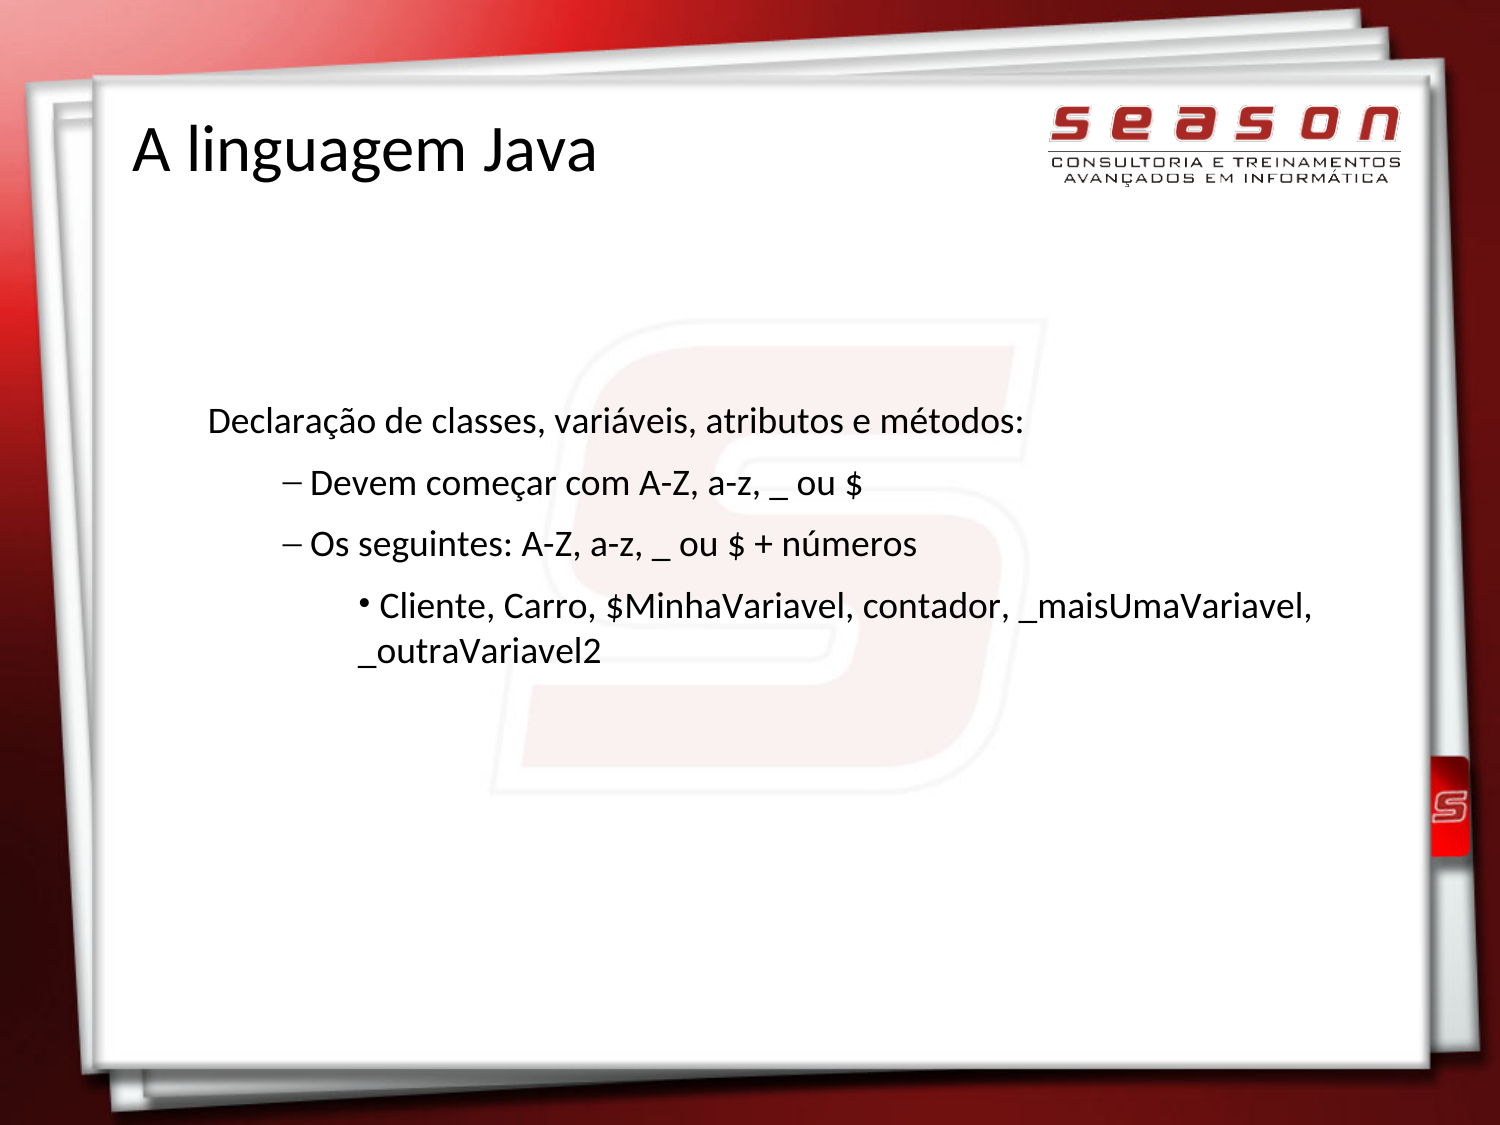

# A linguagem Java
Declaração de classes, variáveis, atributos e métodos:
 Devem começar com A-Z, a-z, _ ou $
 Os seguintes: A-Z, a-z, _ ou $ + números
 Cliente, Carro, $MinhaVariavel, contador, _maisUmaVariavel, _outraVariavel2